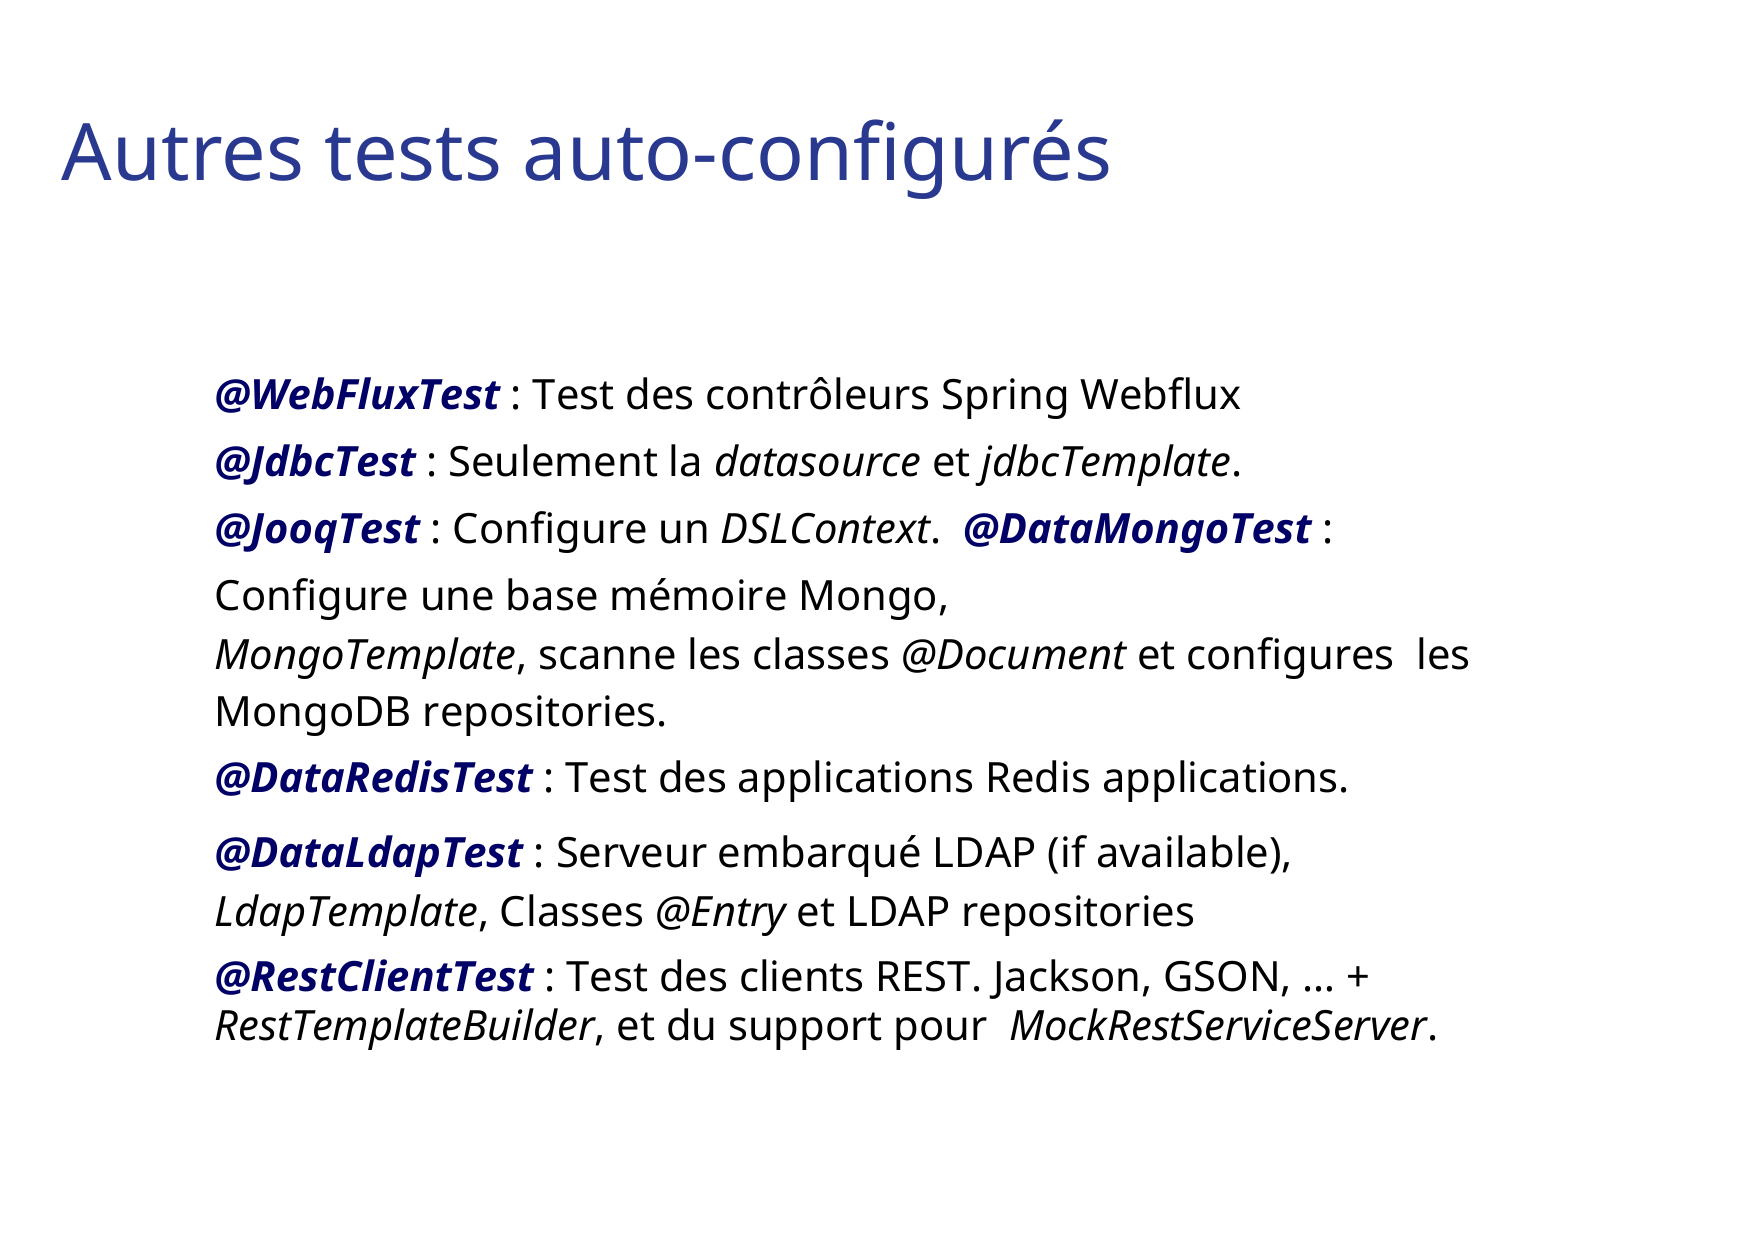

# Autres tests auto-configurés
@WebFluxTest : Test des contrôleurs Spring Webflux @JdbcTest : Seulement la datasource et jdbcTemplate. @JooqTest : Configure un DSLContext. @DataMongoTest : Configure une base mémoire Mongo,
MongoTemplate, scanne les classes @Document et configures les MongoDB repositories.
@DataRedisTest : Test des applications Redis applications.
@DataLdapTest : Serveur embarqué LDAP (if available),
LdapTemplate, Classes @Entry et LDAP repositories
@RestClientTest : Test des clients REST. Jackson, GSON, … + RestTemplateBuilder, et du support pour MockRestServiceServer.